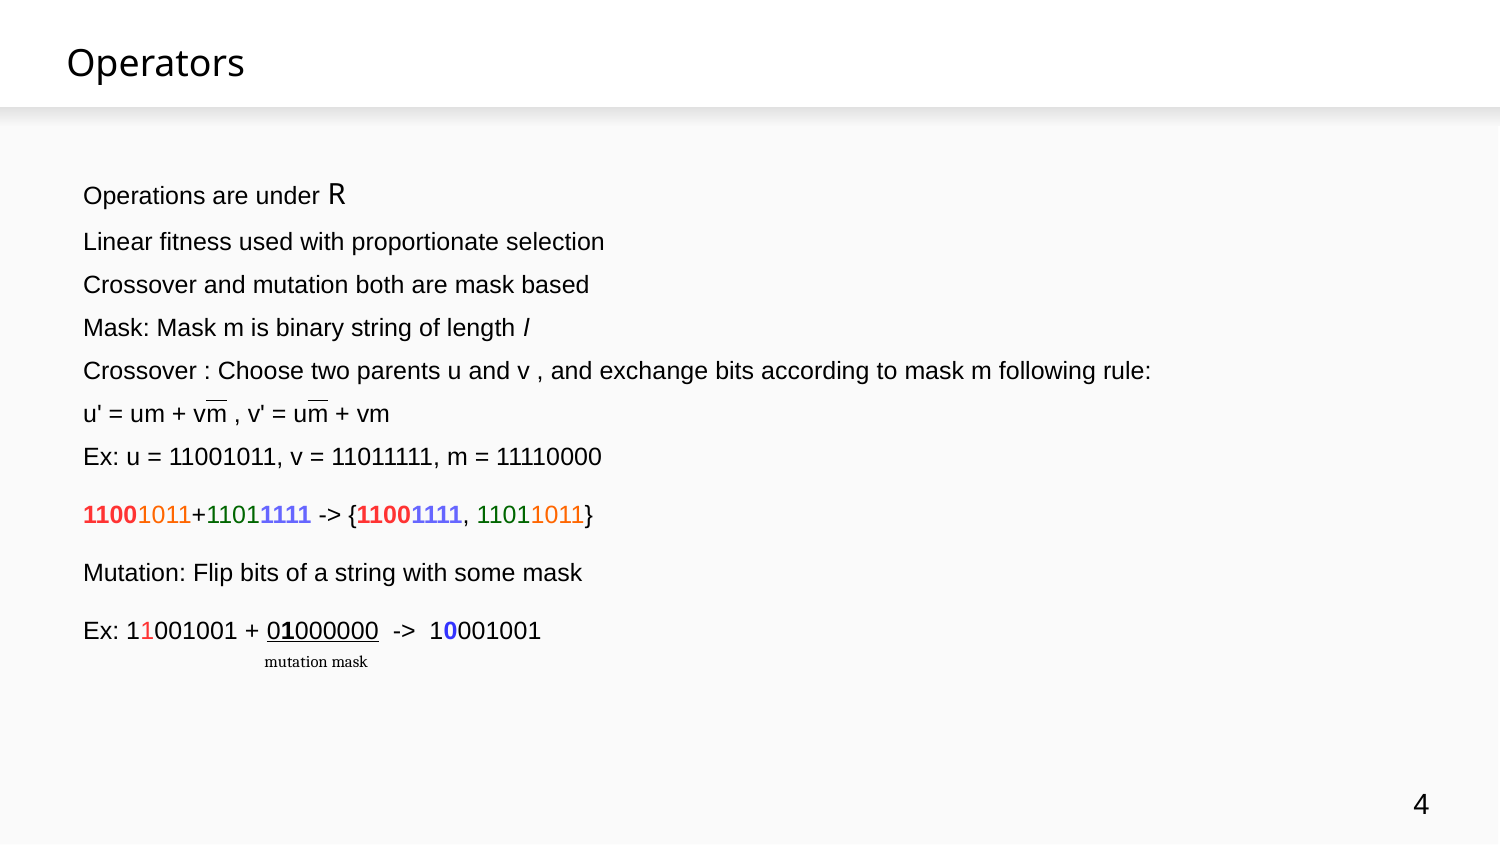

Operators
Operations are under R
Linear fitness used with proportionate selection
Crossover and mutation both are mask based
Mask: Mask m is binary string of length l
Crossover : Choose two parents u and v , and exchange bits according to mask m following rule:
u' = um + vm , v' = um + vm
Ex: u = 11001011, v = 11011111, m = 11110000
11001011+11011111 -> {11001111, 11011011}
Mutation: Flip bits of a string with some mask
Ex: 11001001 + 01000000 -> 10001001
mutation mask
4